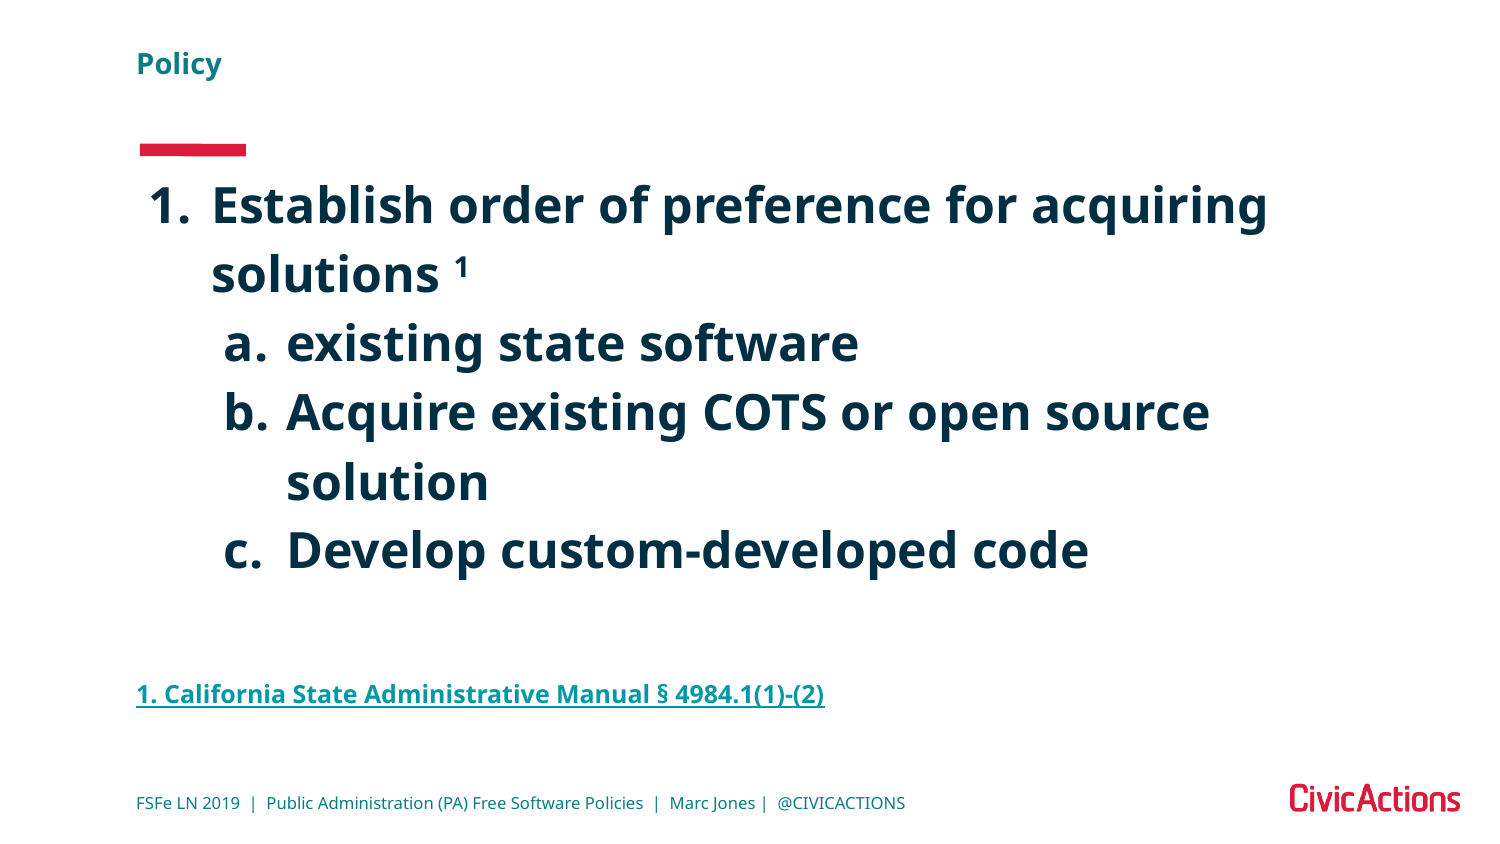

# Policy
Establish order of preference for acquiring solutions 1
existing state software
Acquire existing COTS or open source solution
Develop custom-developed code
1. California State Administrative Manual § 4984.1(1)-(2)
FSFe LN 2019 | Public Administration (PA) Free Software Policies | Marc Jones | @CIVICACTIONS